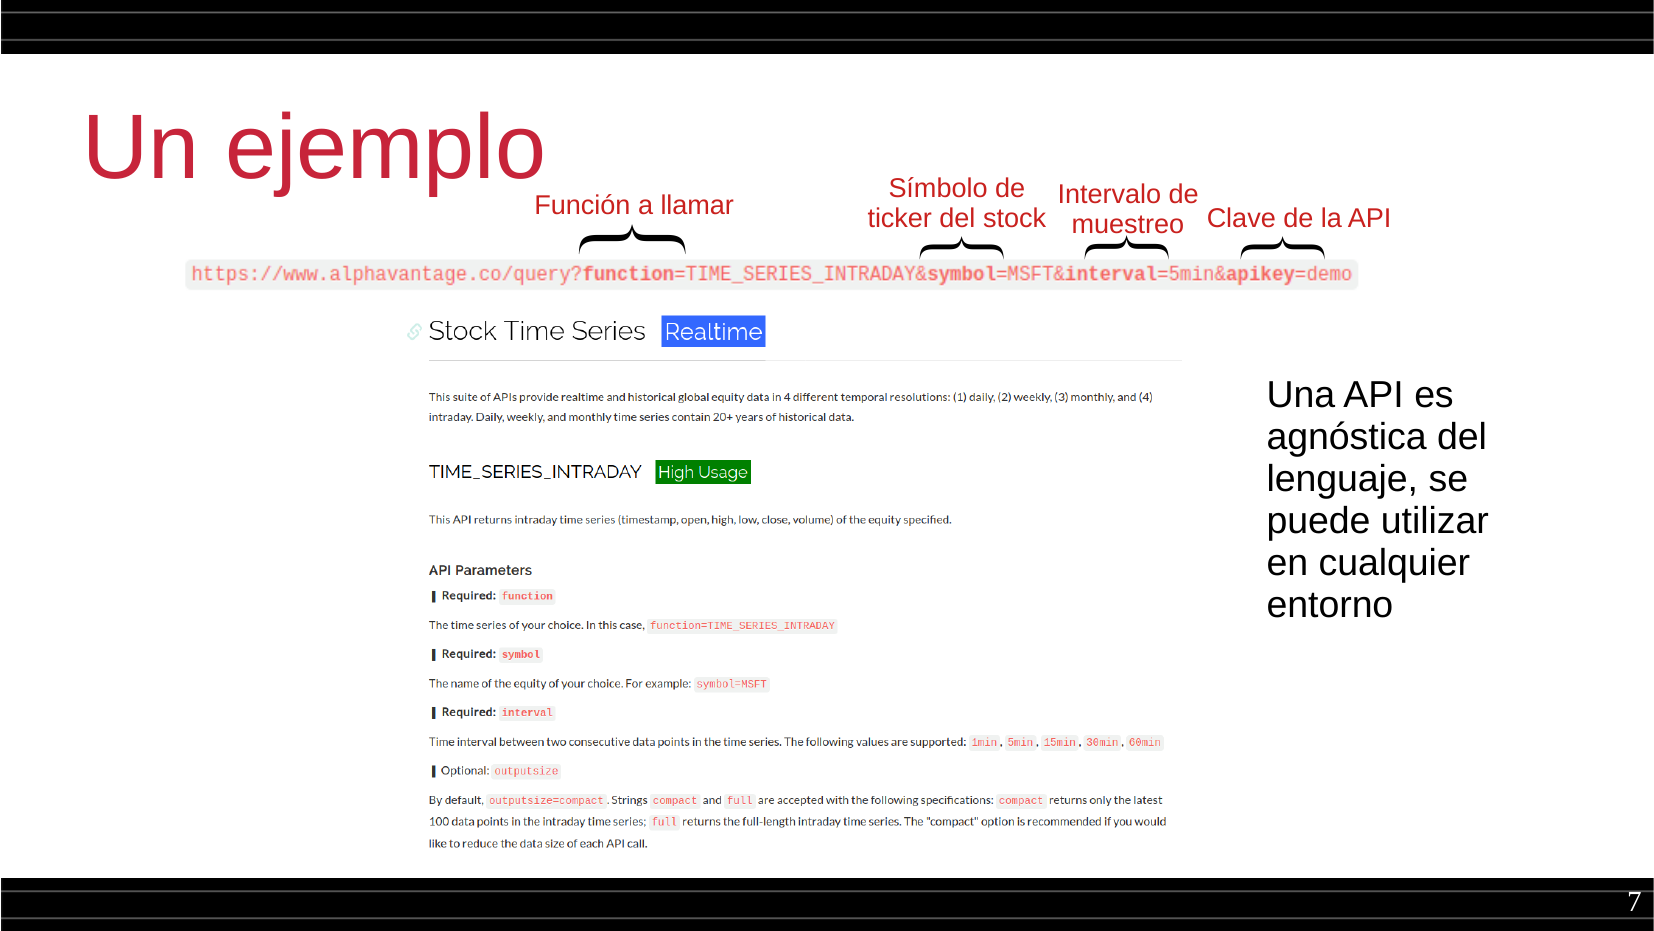

# Un ejemplo
Símbolo de ticker del stock
Intervalo de muestreo
Función a llamar
Clave de la API
Una API es agnóstica del lenguaje, se puede utilizar en cualquier entorno